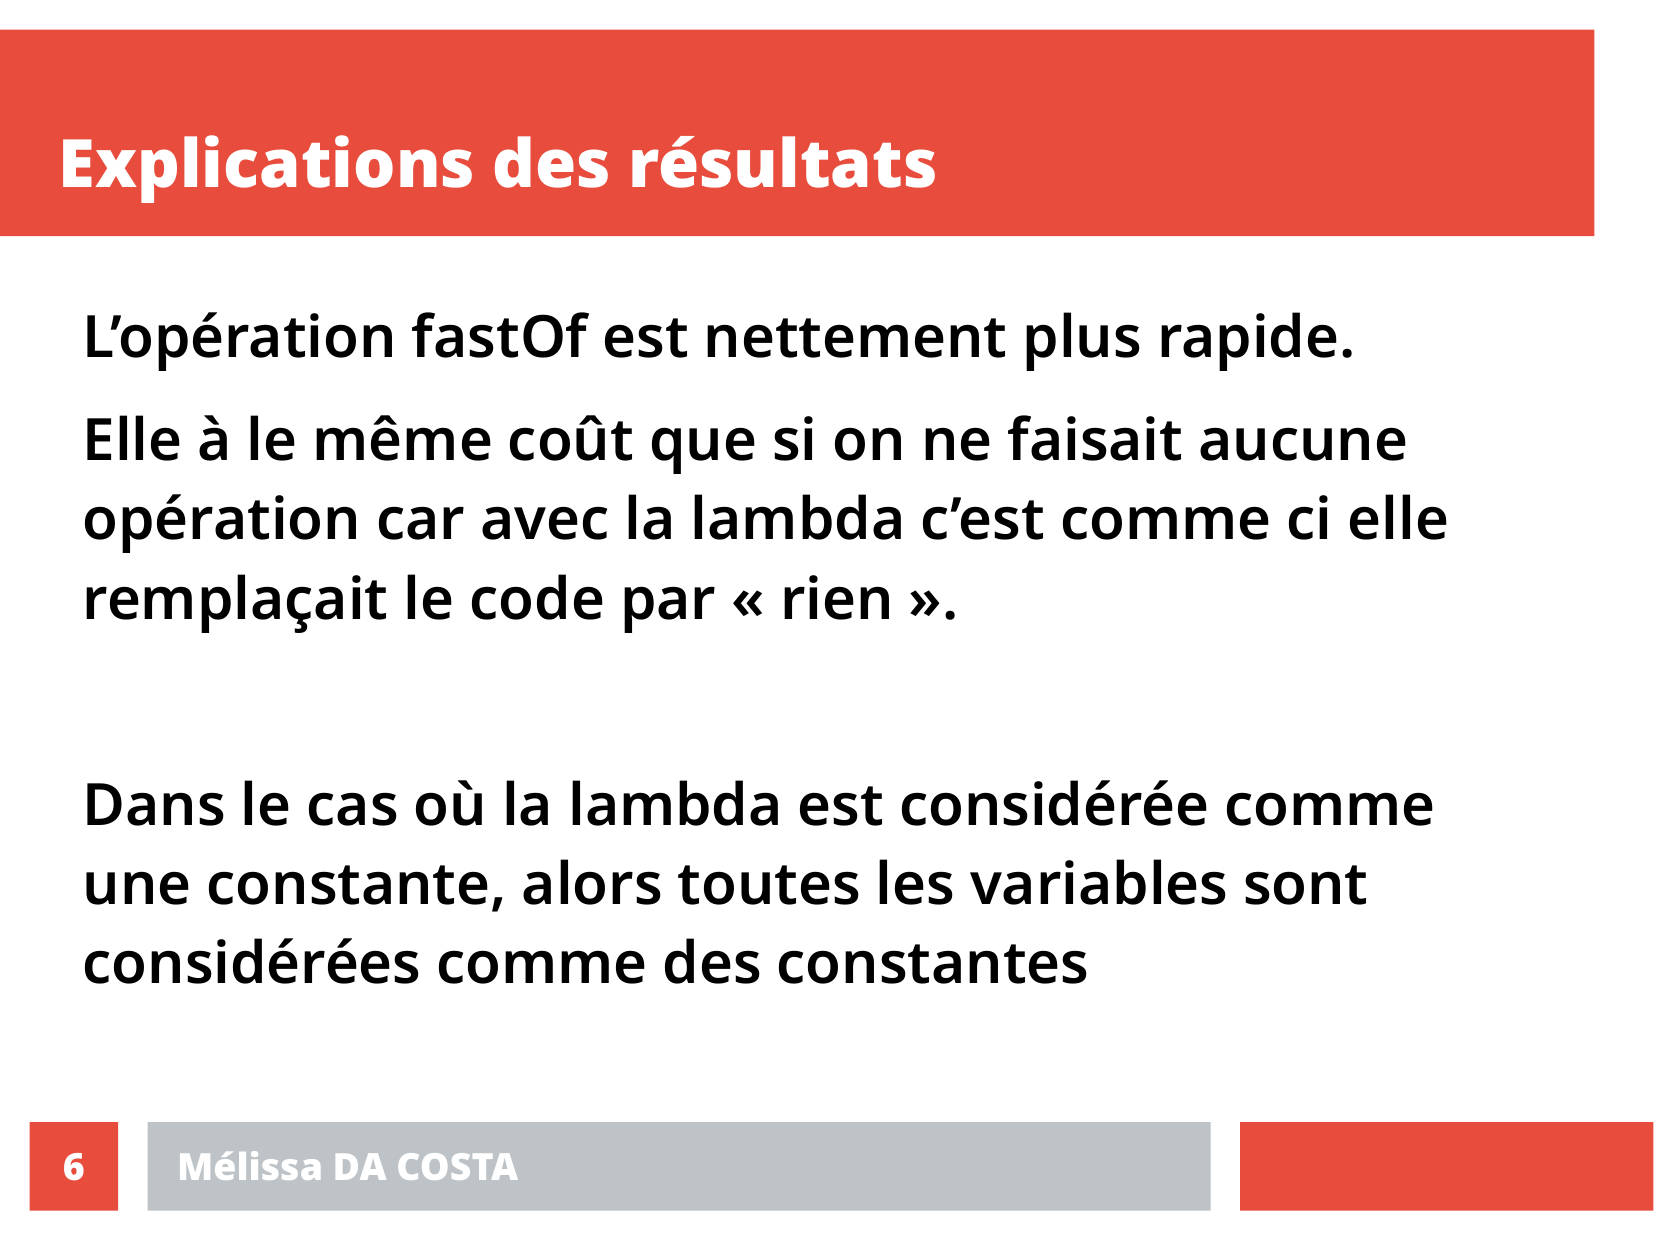

# Explications des résultats
L’opération fastOf est nettement plus rapide.
Elle à le même coût que si on ne faisait aucune opération car avec la lambda c’est comme ci elle remplaçait le code par « rien ».
Dans le cas où la lambda est considérée comme une constante, alors toutes les variables sont considérées comme des constantes
6
Mélissa DA COSTA